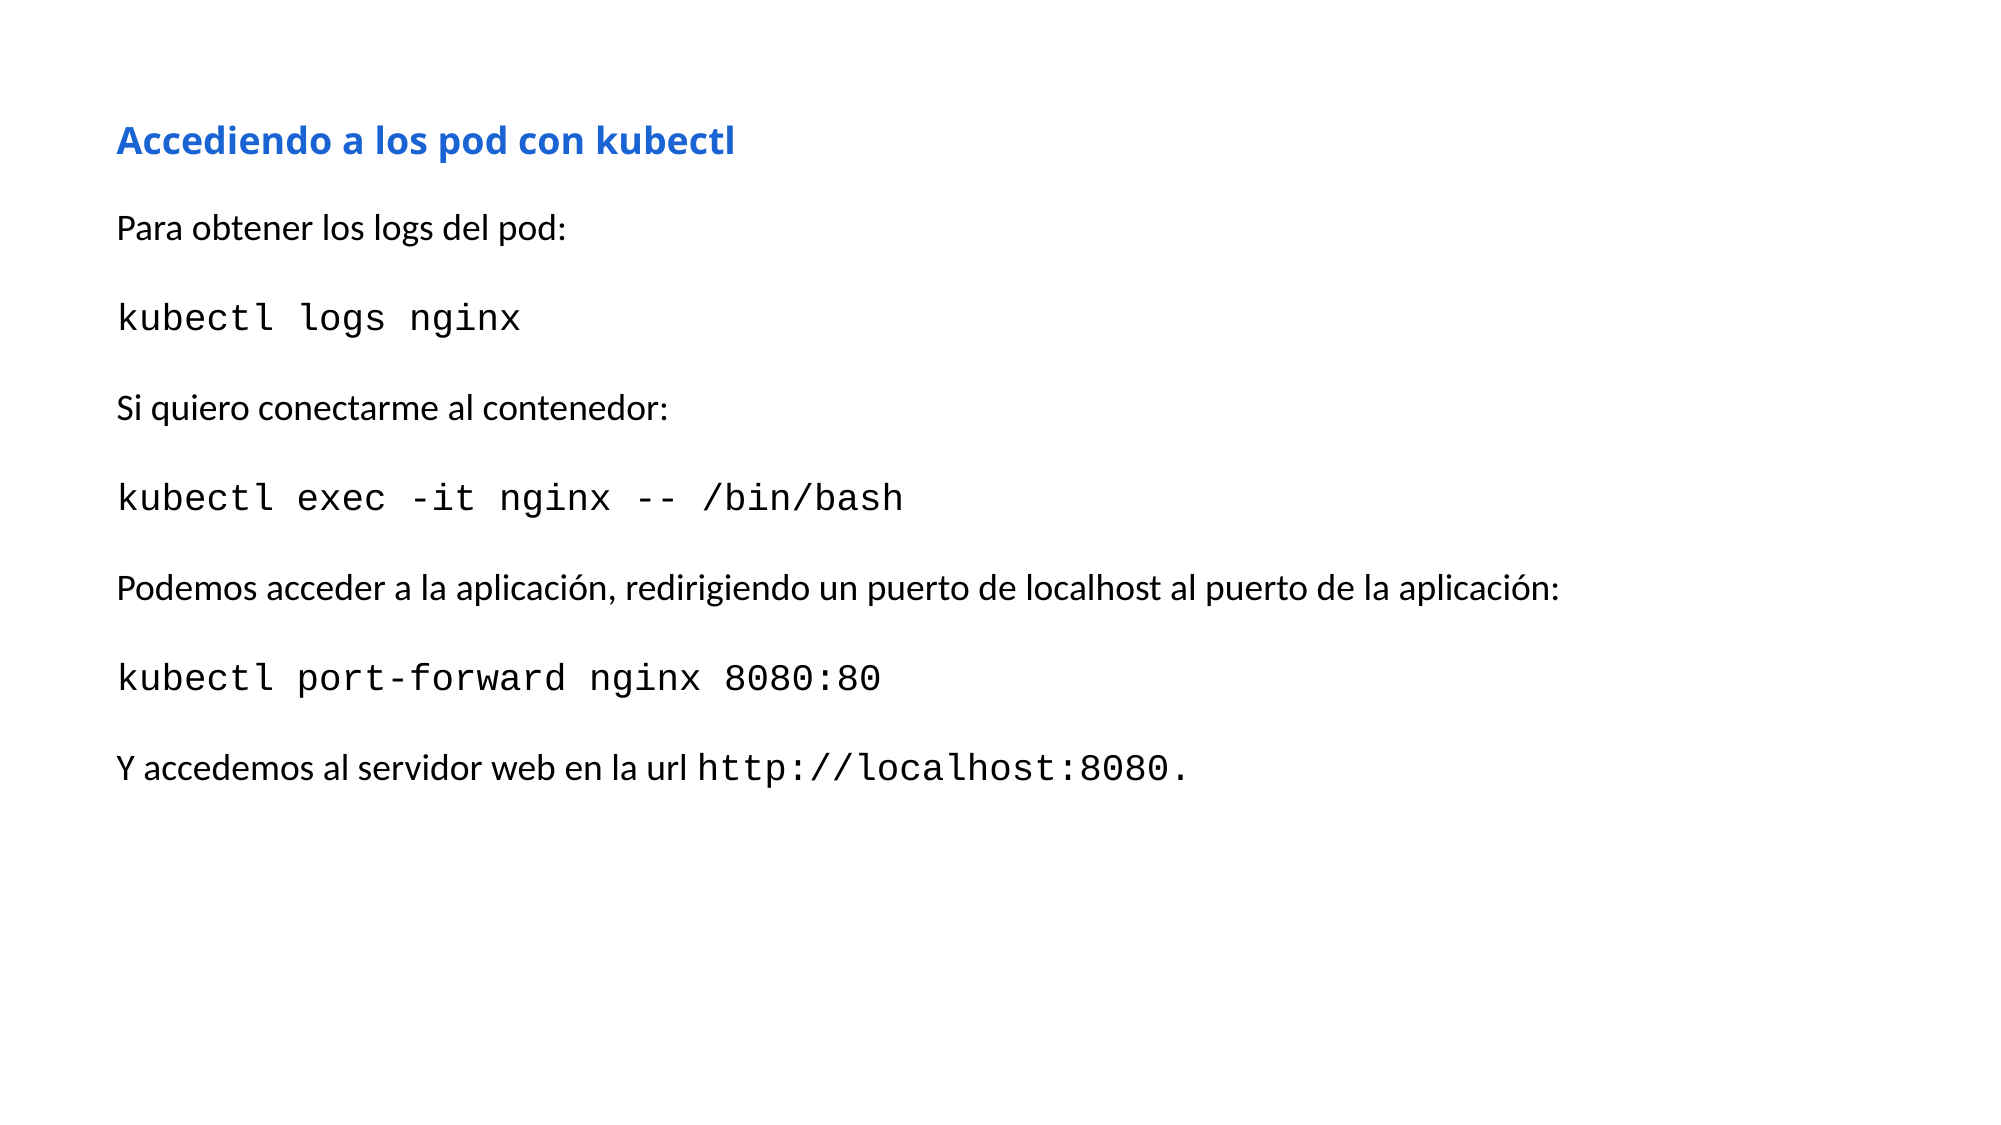

Accediendo a los pod con kubectl
Para obtener los logs del pod:
kubectl logs nginx
Si quiero conectarme al contenedor:
kubectl exec -it nginx -- /bin/bash
Podemos acceder a la aplicación, redirigiendo un puerto de localhost al puerto de la aplicación:
kubectl port-forward nginx 8080:80
Y accedemos al servidor web en la url http://localhost:8080.